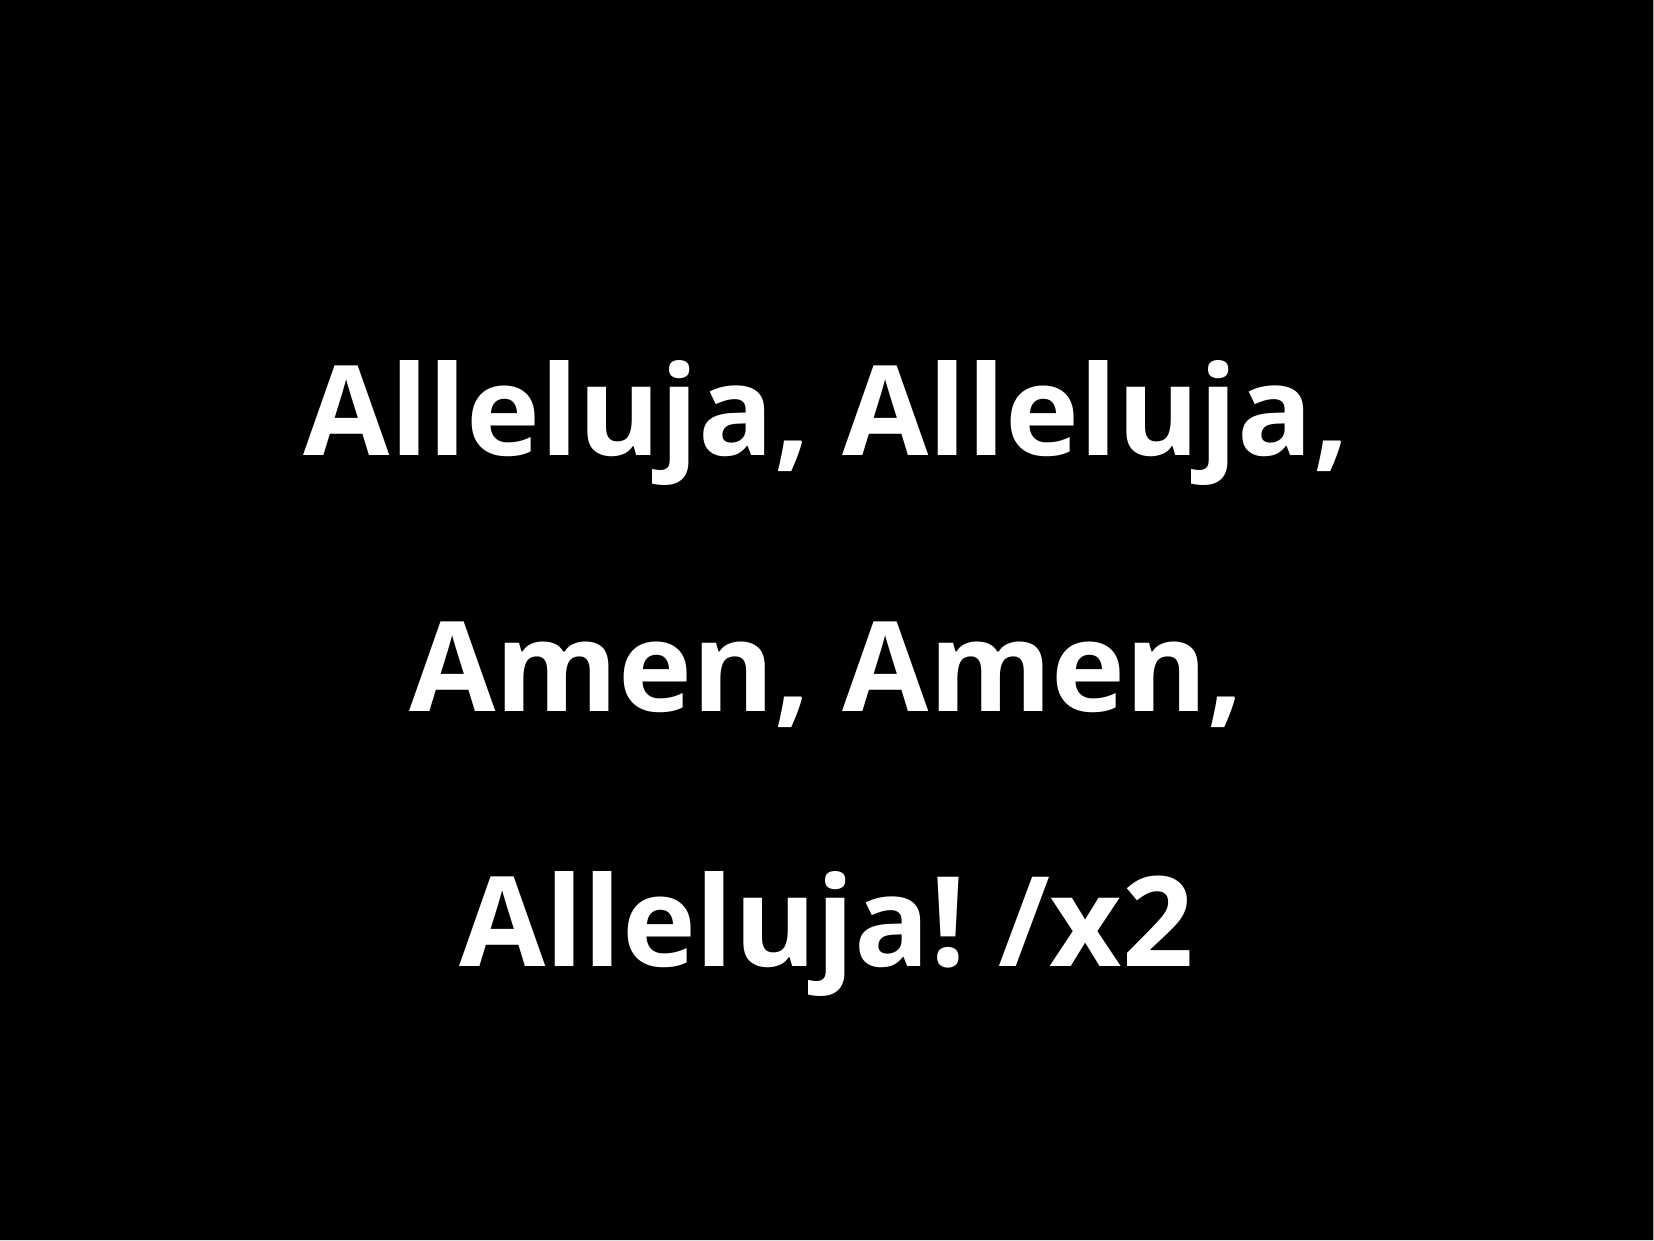

# Alleluja, Alleluja, Amen, Amen, Alleluja! /x2